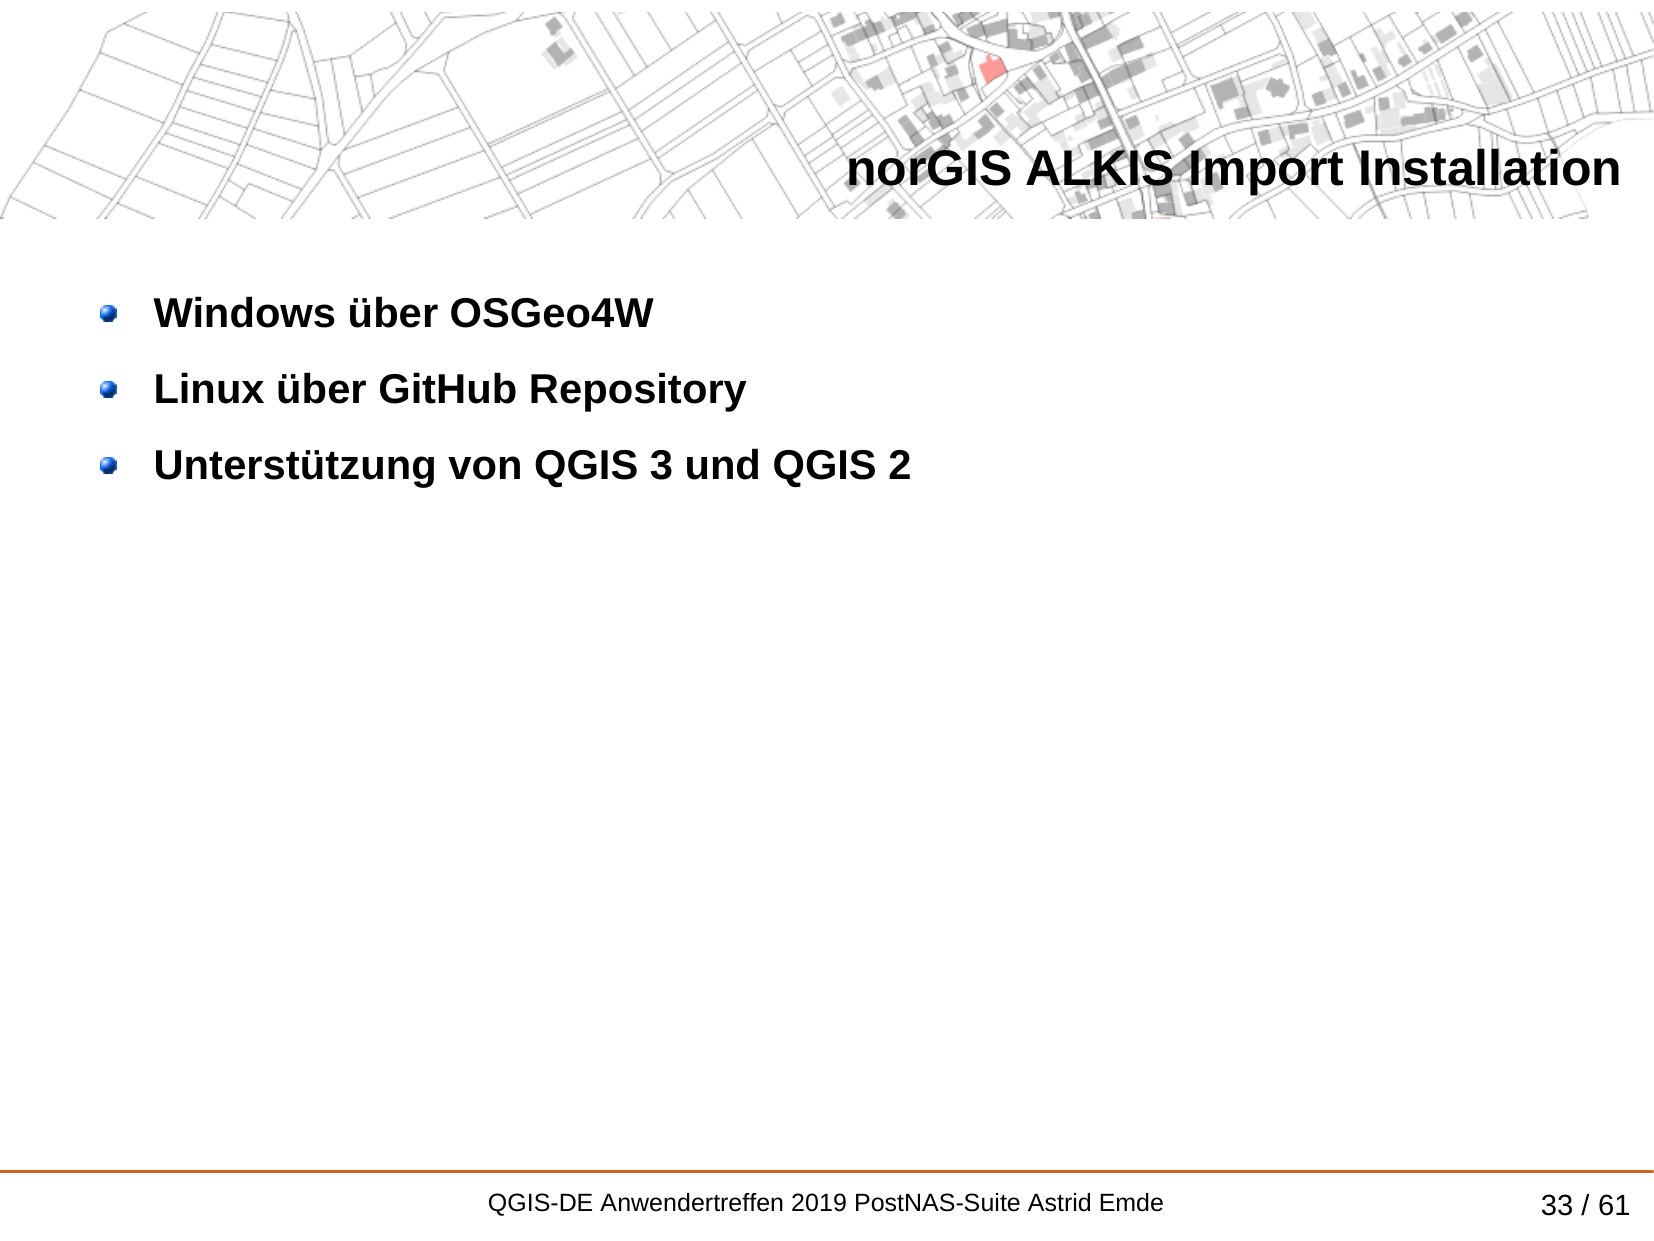

# norGIS ALKIS Import Installation
Windows über OSGeo4W
Linux über GitHub Repository
Unterstützung von QGIS 3 und QGIS 2